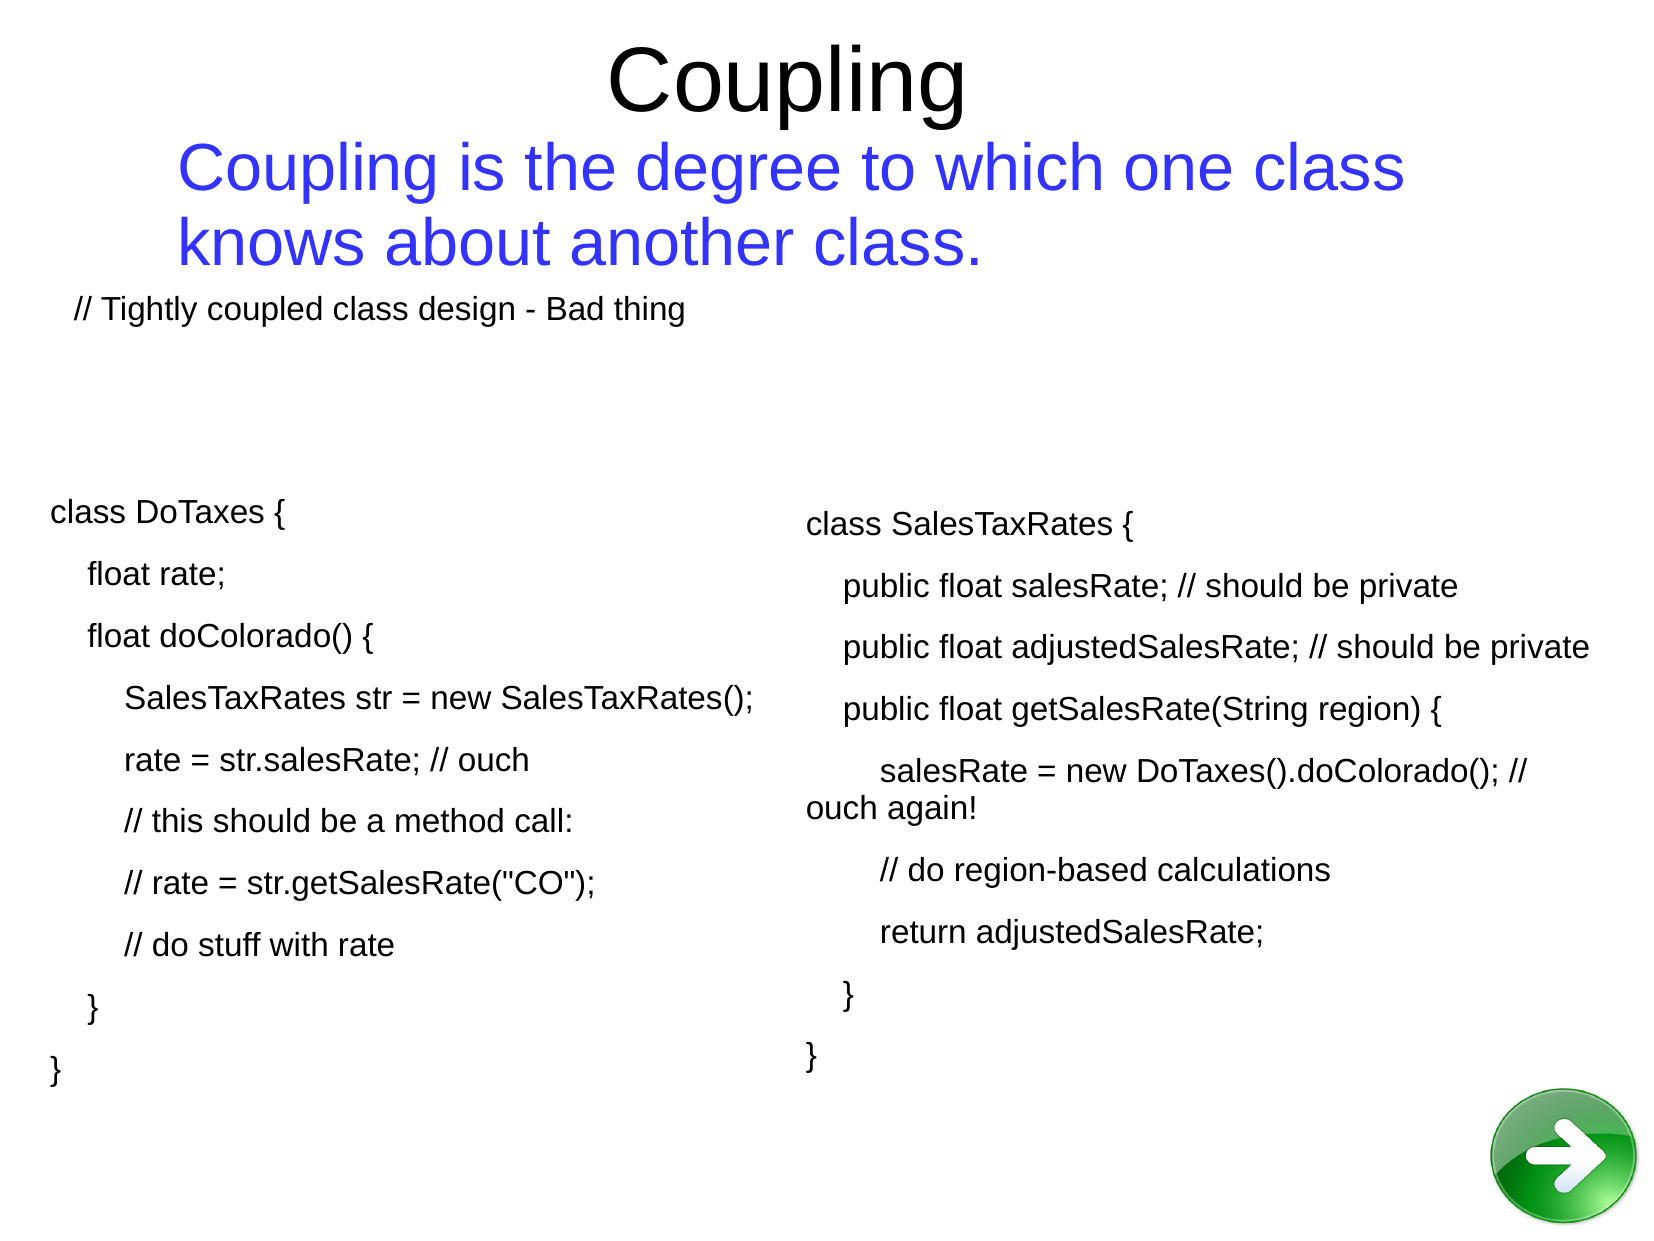

# Coupling
Coupling is the degree to which one class knows about another class.
// Tightly coupled class design - Bad thing
class DoTaxes {
    float rate;
    float doColorado() {
        SalesTaxRates str = new SalesTaxRates();
        rate = str.salesRate; // ouch
        // this should be a method call:
        // rate = str.getSalesRate("CO");
        // do stuff with rate
    }
}
class SalesTaxRates {
    public float salesRate; // should be private
    public float adjustedSalesRate; // should be private
    public float getSalesRate(String region) {
        salesRate = new DoTaxes().doColorado(); // ouch again!
        // do region-based calculations
        return adjustedSalesRate;
    }
}